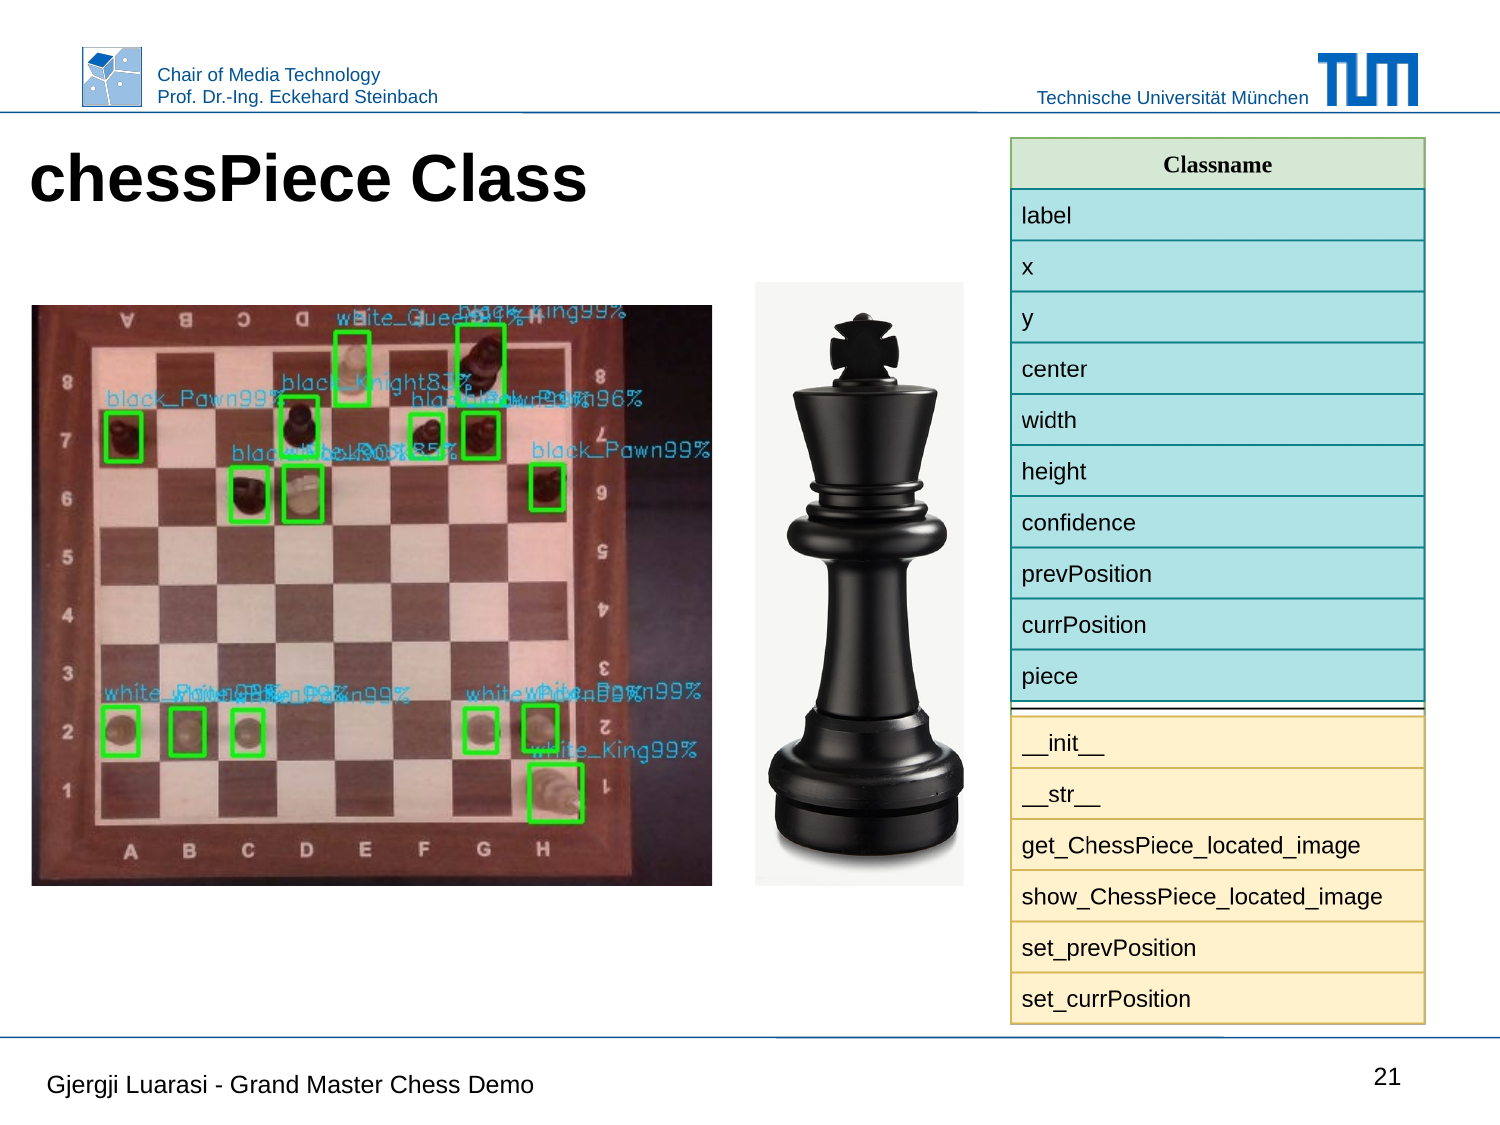

# chessPiece Class
Gjergji Luarasi - Grand Master Chess Demo